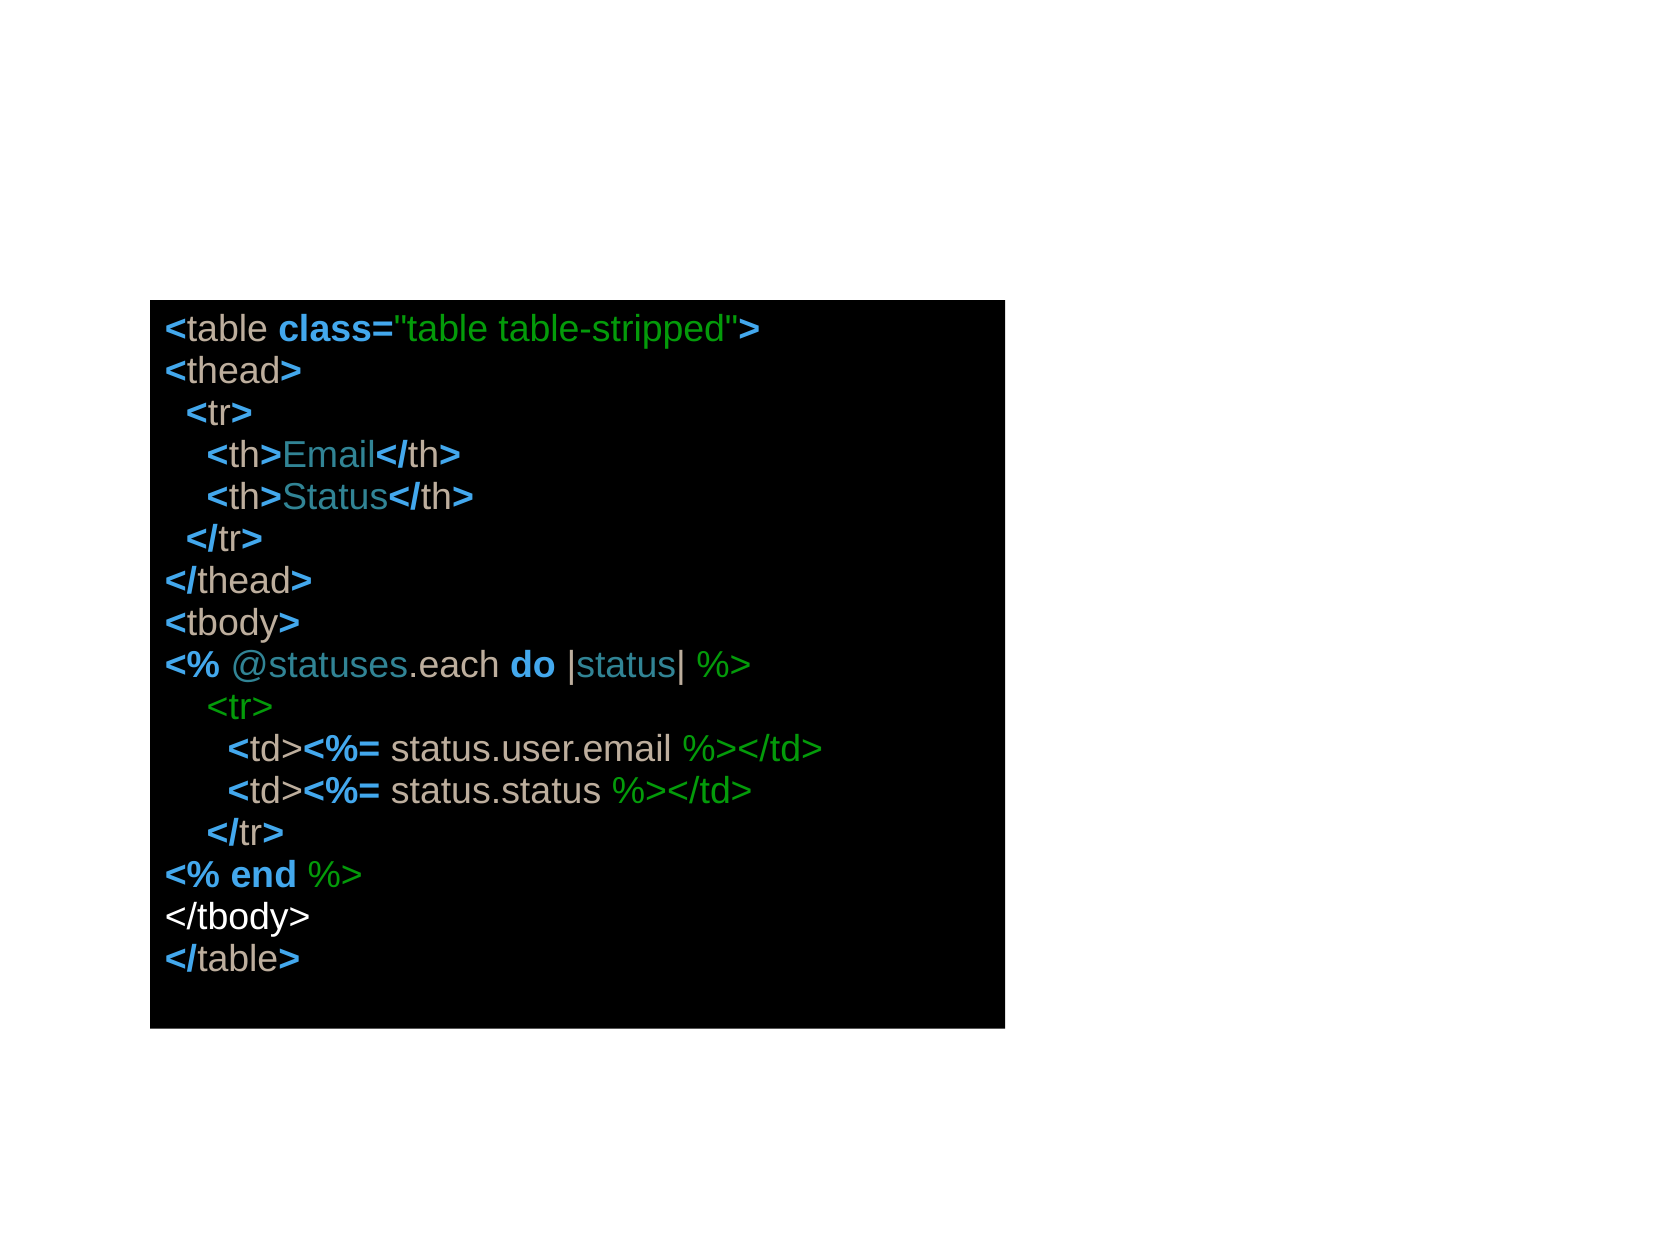

#
<table class="table table-stripped">
<thead>
 <tr>
 <th>Email</th>
 <th>Status</th>
 </tr>
</thead>
<tbody>
<% @statuses.each do |status| %>
 <tr>
 <td><%= status.user.email %></td>
 <td><%= status.status %></td>
 </tr>
<% end %>
</tbody>
</table>